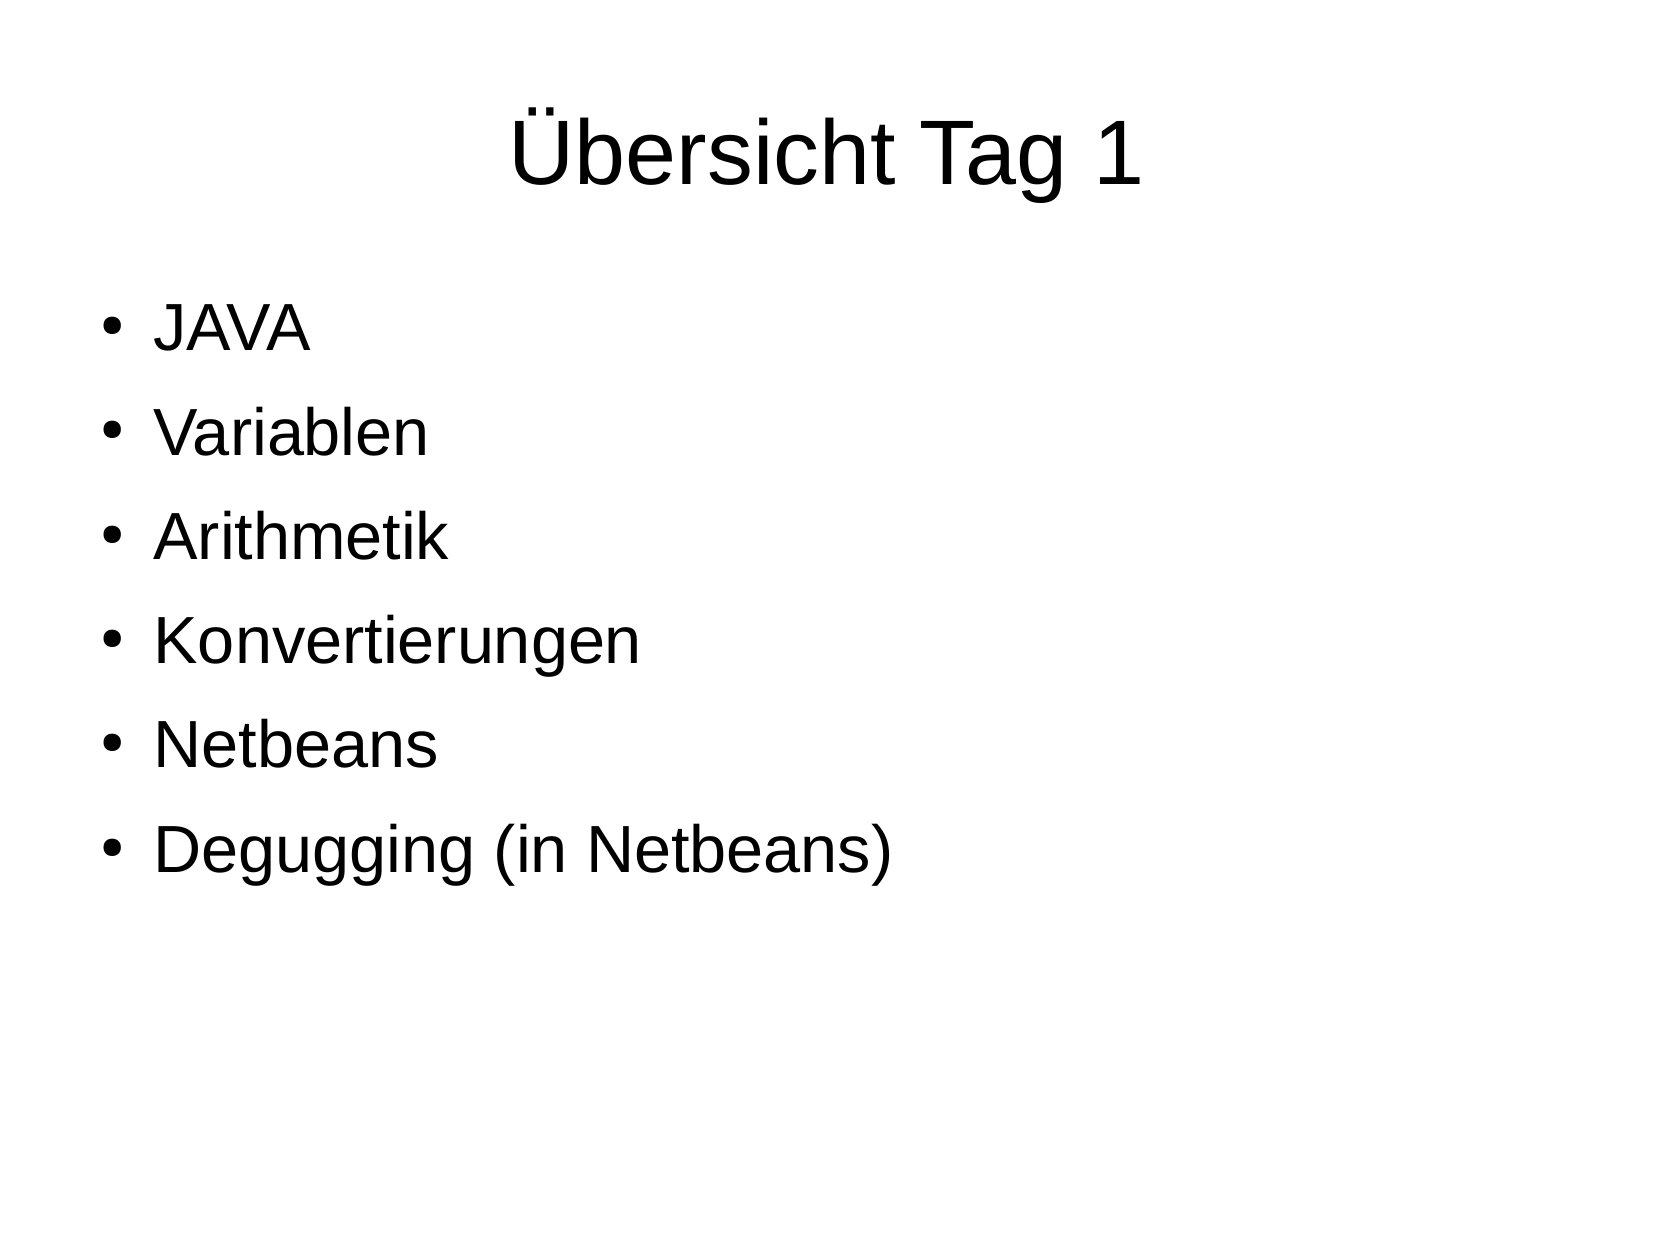

# Übersicht Tag 1
JAVA
Variablen
Arithmetik
Konvertierungen
Netbeans
Degugging (in Netbeans)